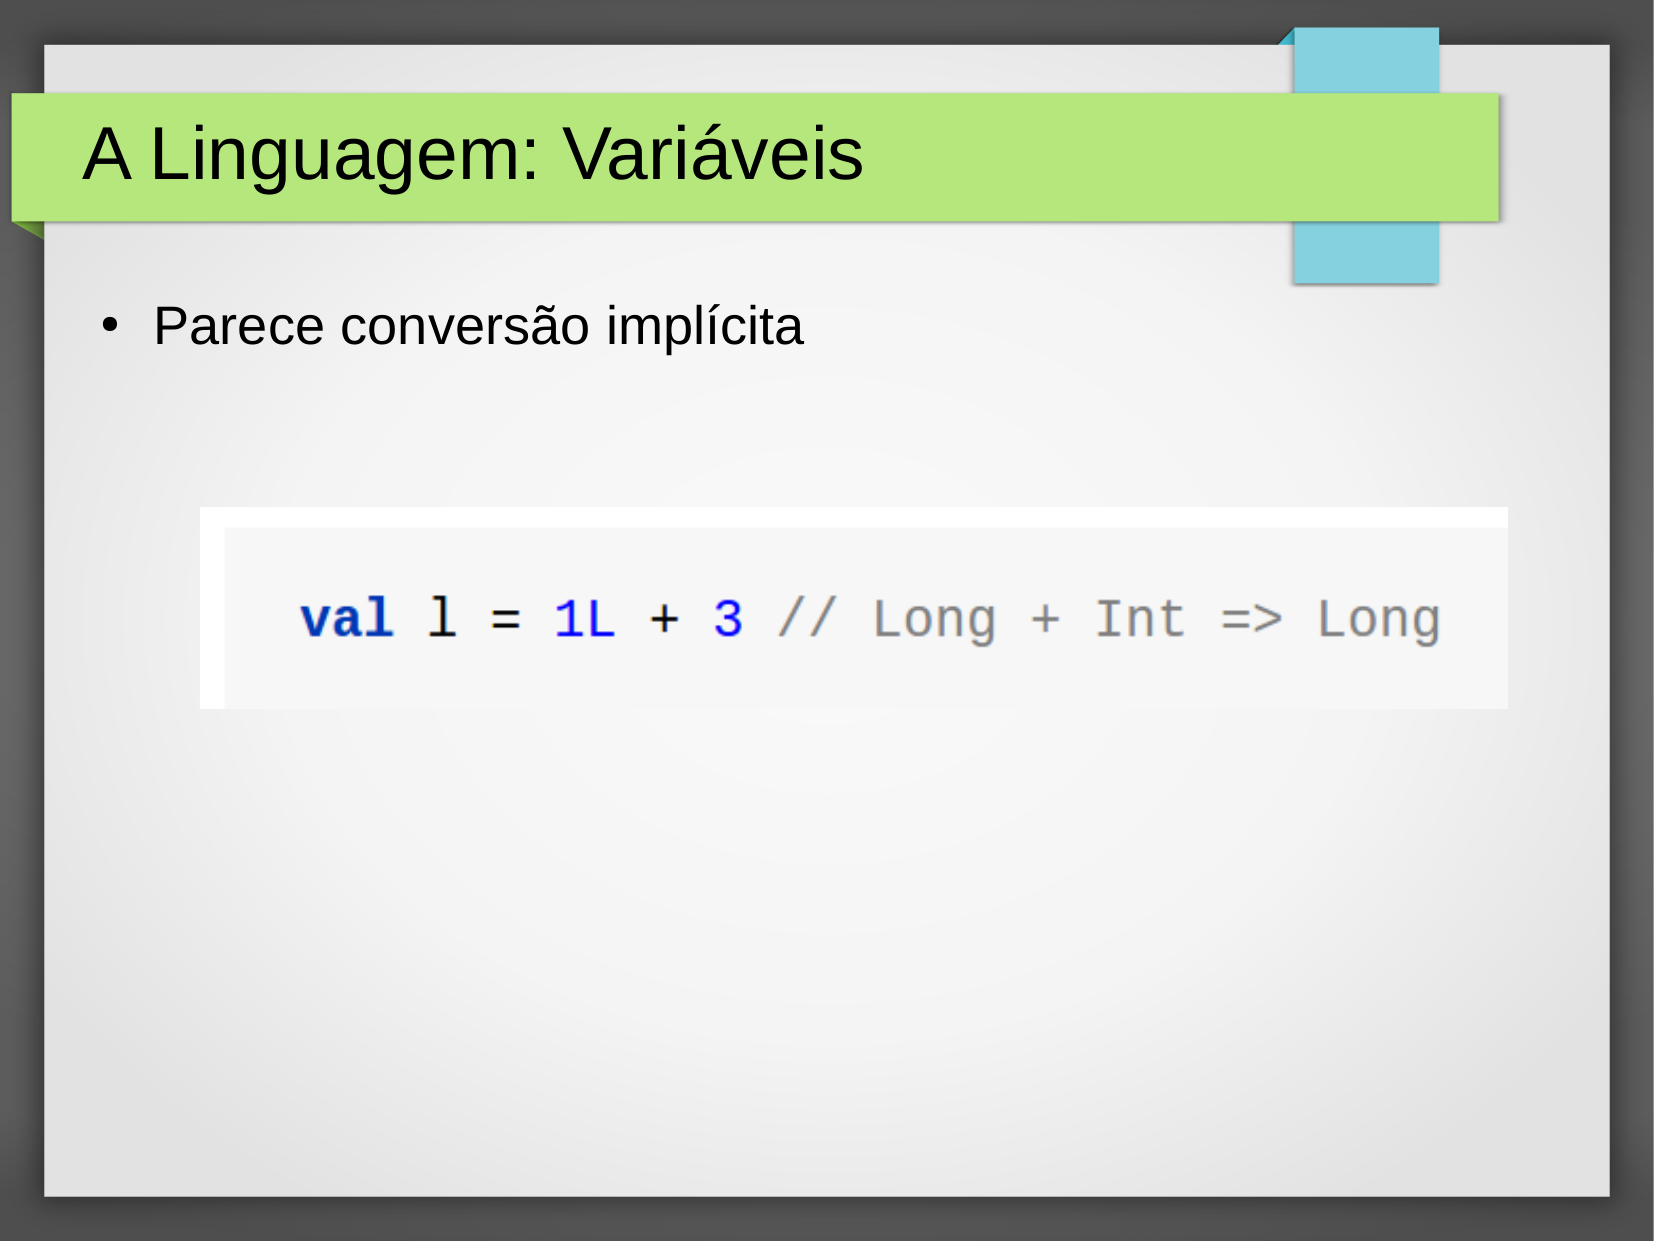

# A Linguagem: Variáveis
Parece conversão implícita